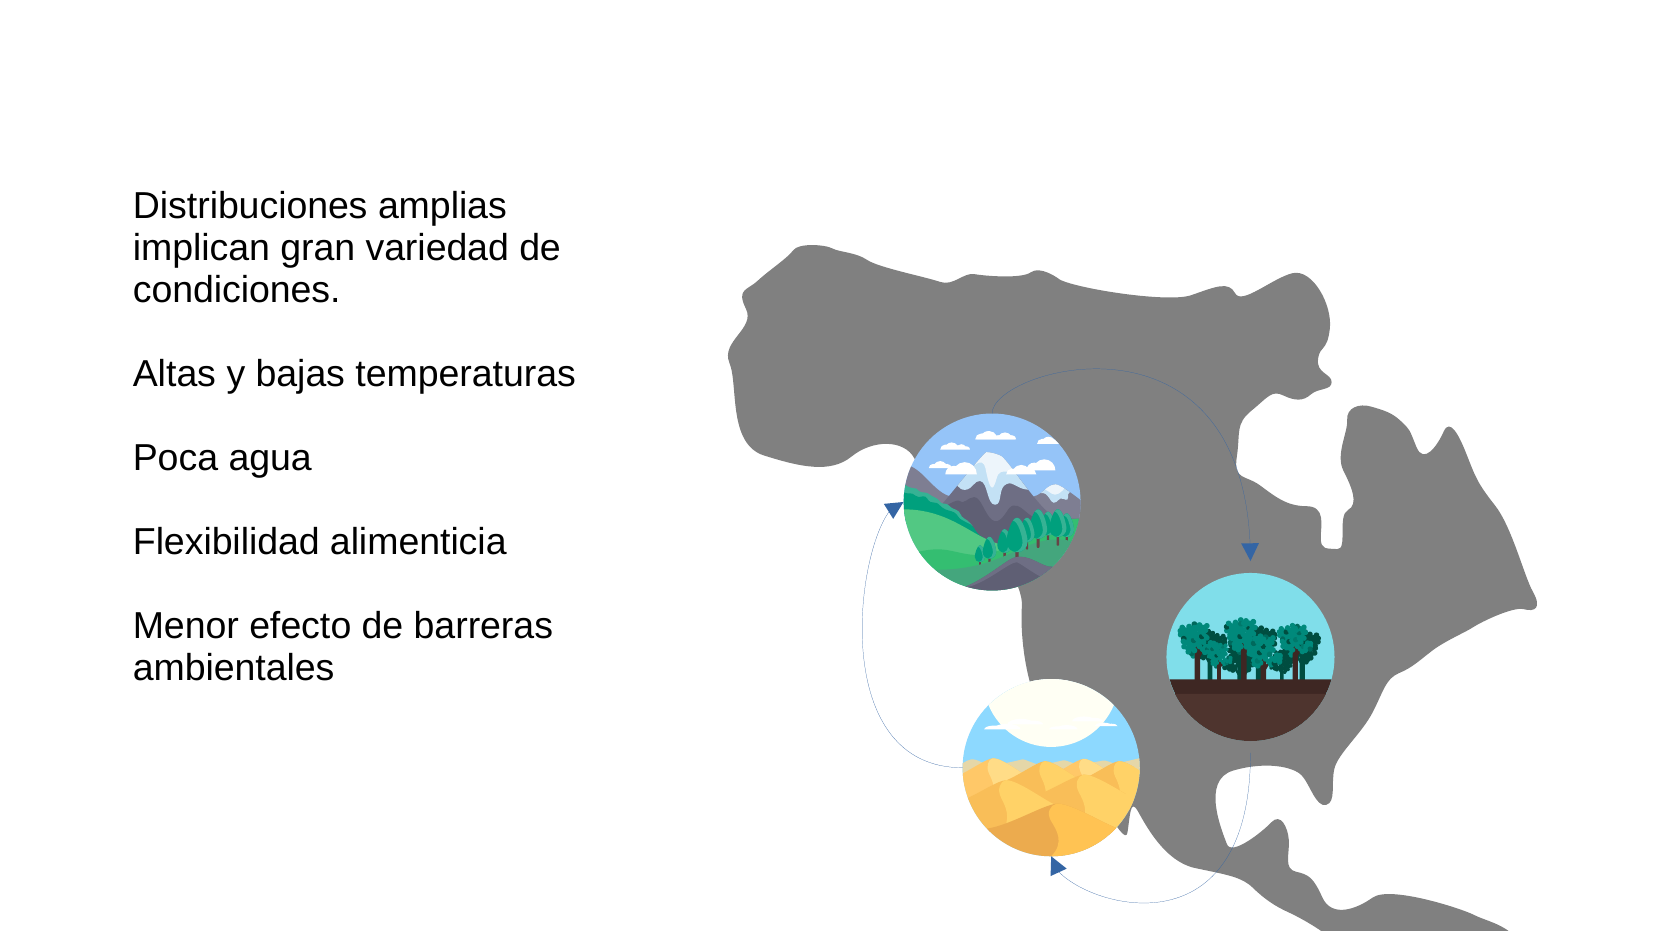

Distribuciones amplias implican gran variedad de condiciones.
Altas y bajas temperaturas
Poca agua
Flexibilidad alimenticia
Menor efecto de barreras ambientales